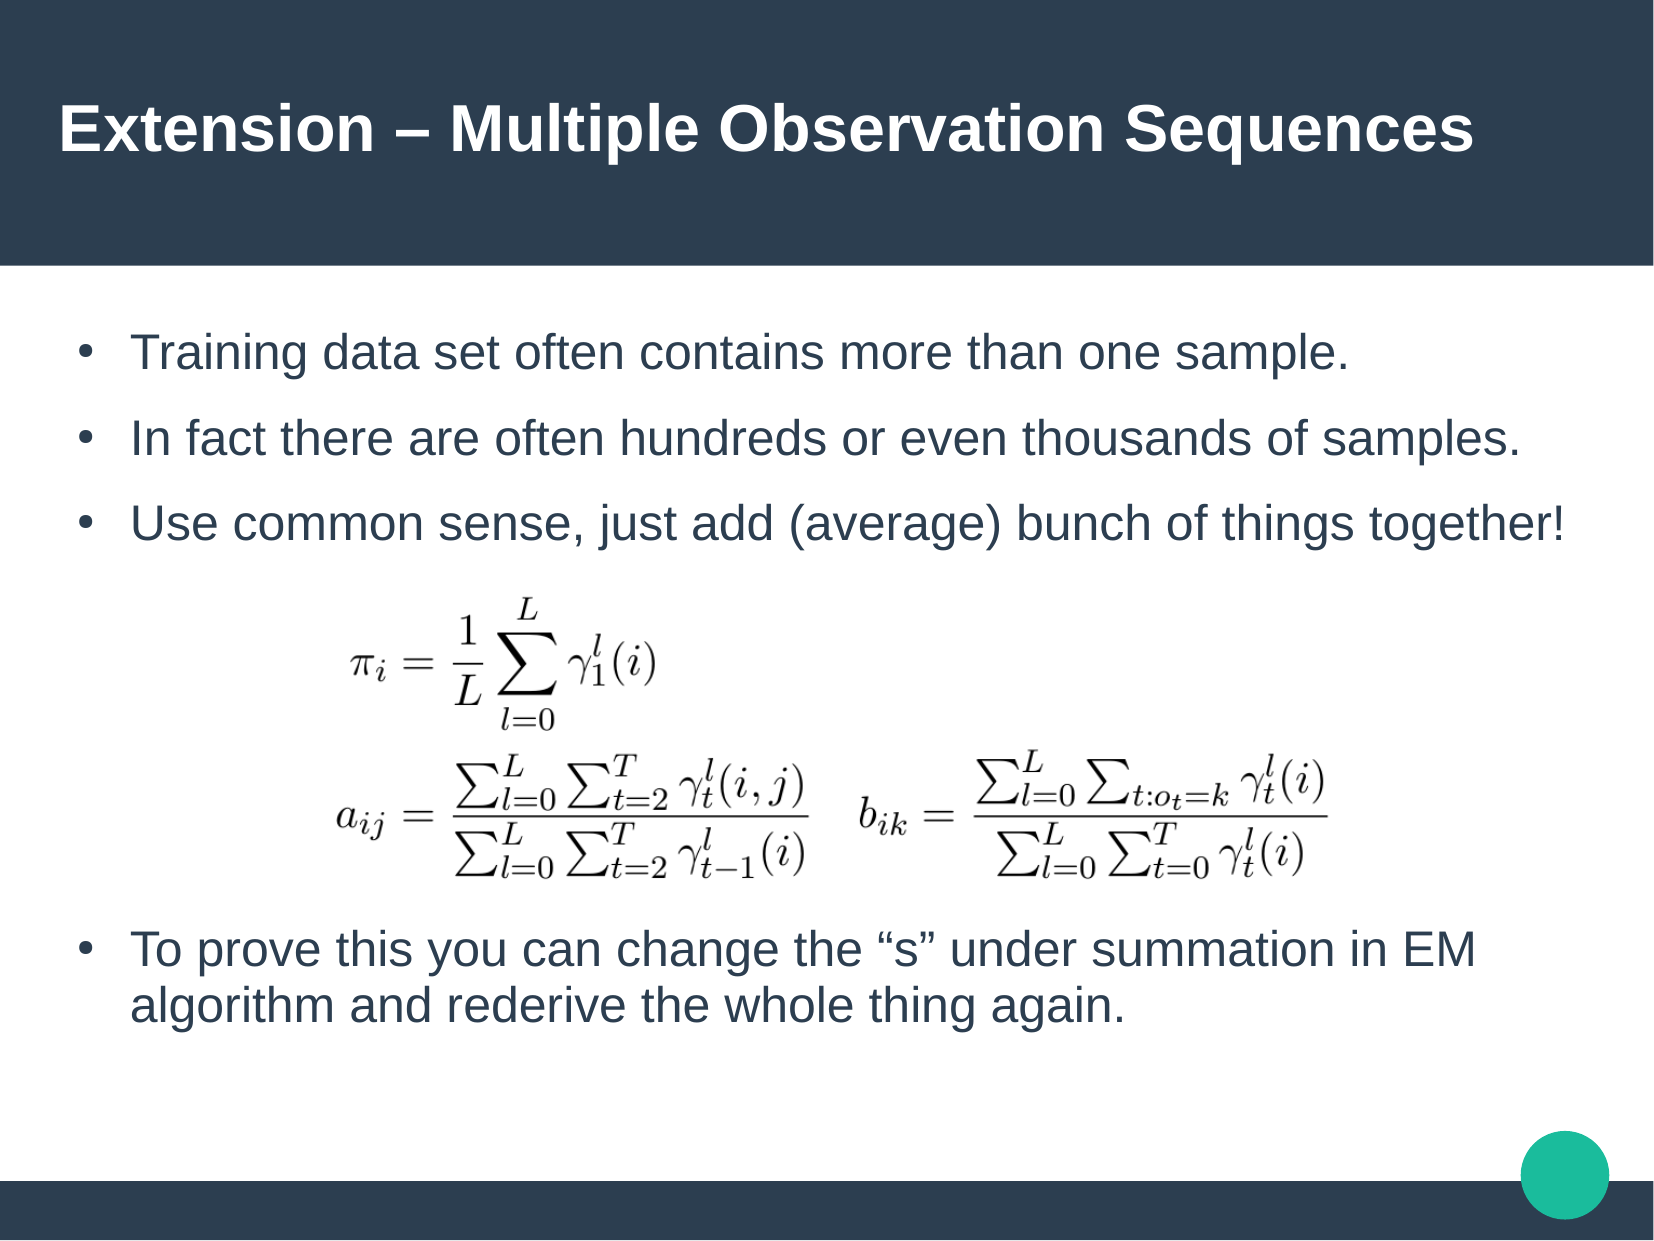

# Extension – Multiple Observation Sequences
Training data set often contains more than one sample.
In fact there are often hundreds or even thousands of samples.
Use common sense, just add (average) bunch of things together!
To prove this you can change the “s” under summation in EM algorithm and rederive the whole thing again.